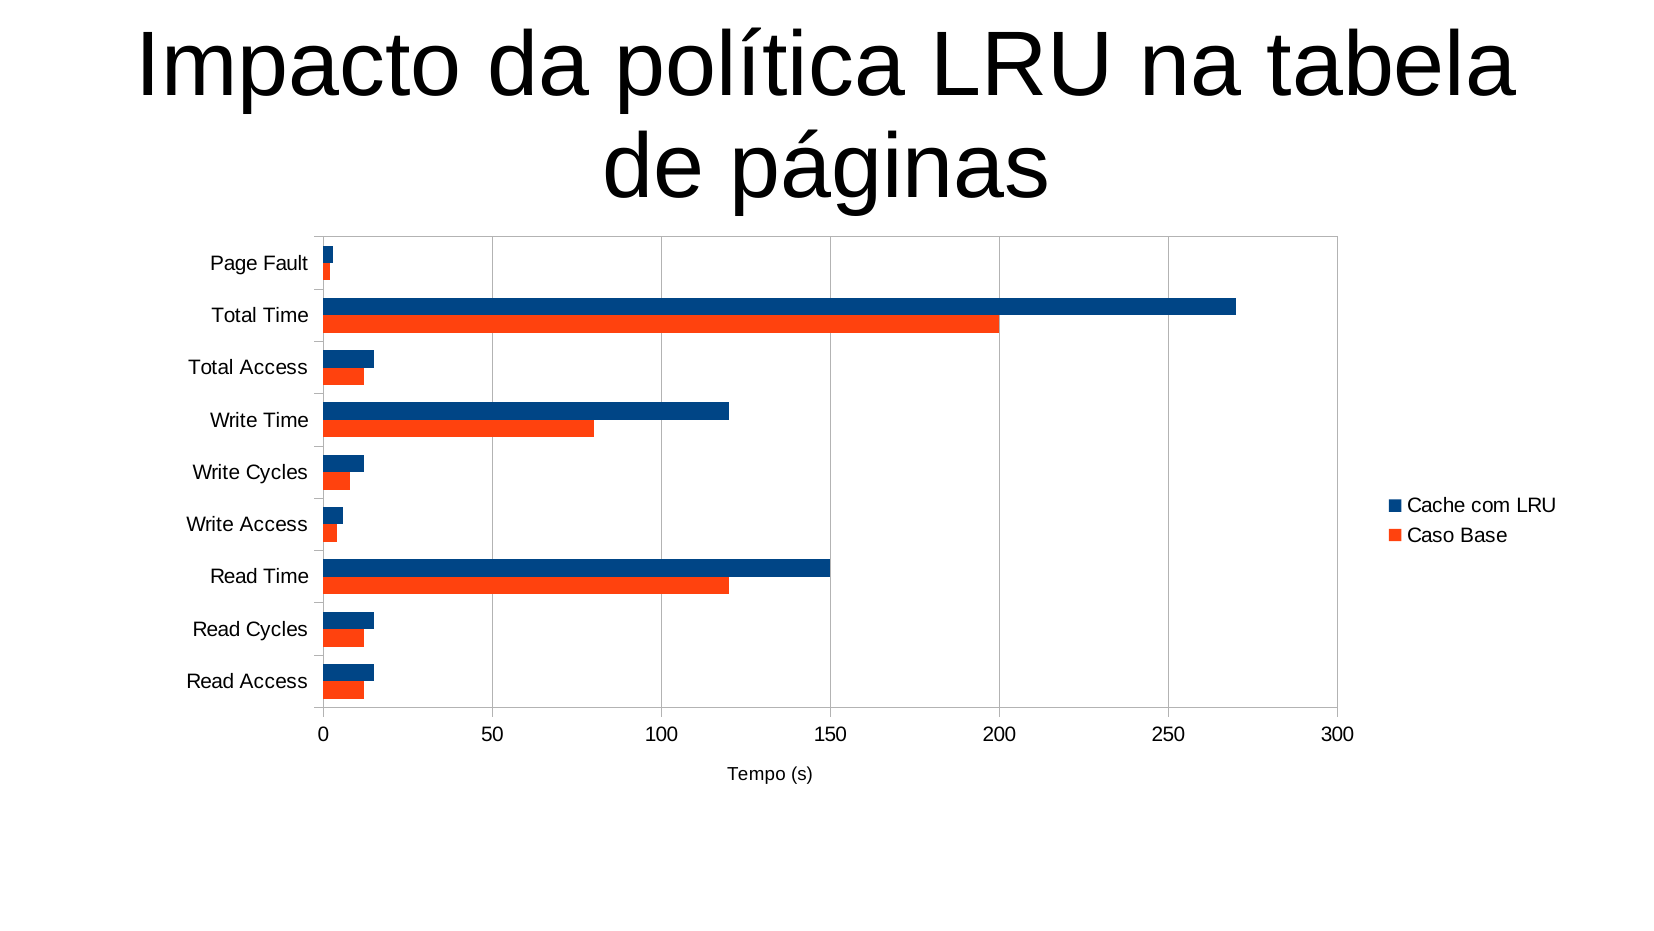

# Impacto da política LRU na tabela de páginas
### Chart
| Category | Caso Base | Cache com LRU |
|---|---|---|
| Read Access | 12.0 | 15.0 |
| Read Cycles | 12.0 | 15.0 |
| Read Time | 120.0 | 150.0 |
| Write Access | 4.0 | 6.0 |
| Write Cycles | 8.0 | 12.0 |
| Write Time | 80.0 | 120.0 |
| Total Access | 12.0 | 15.0 |
| Total Time | 200.0 | 270.0 |
| Page Fault | 2.0 | 3.0 |